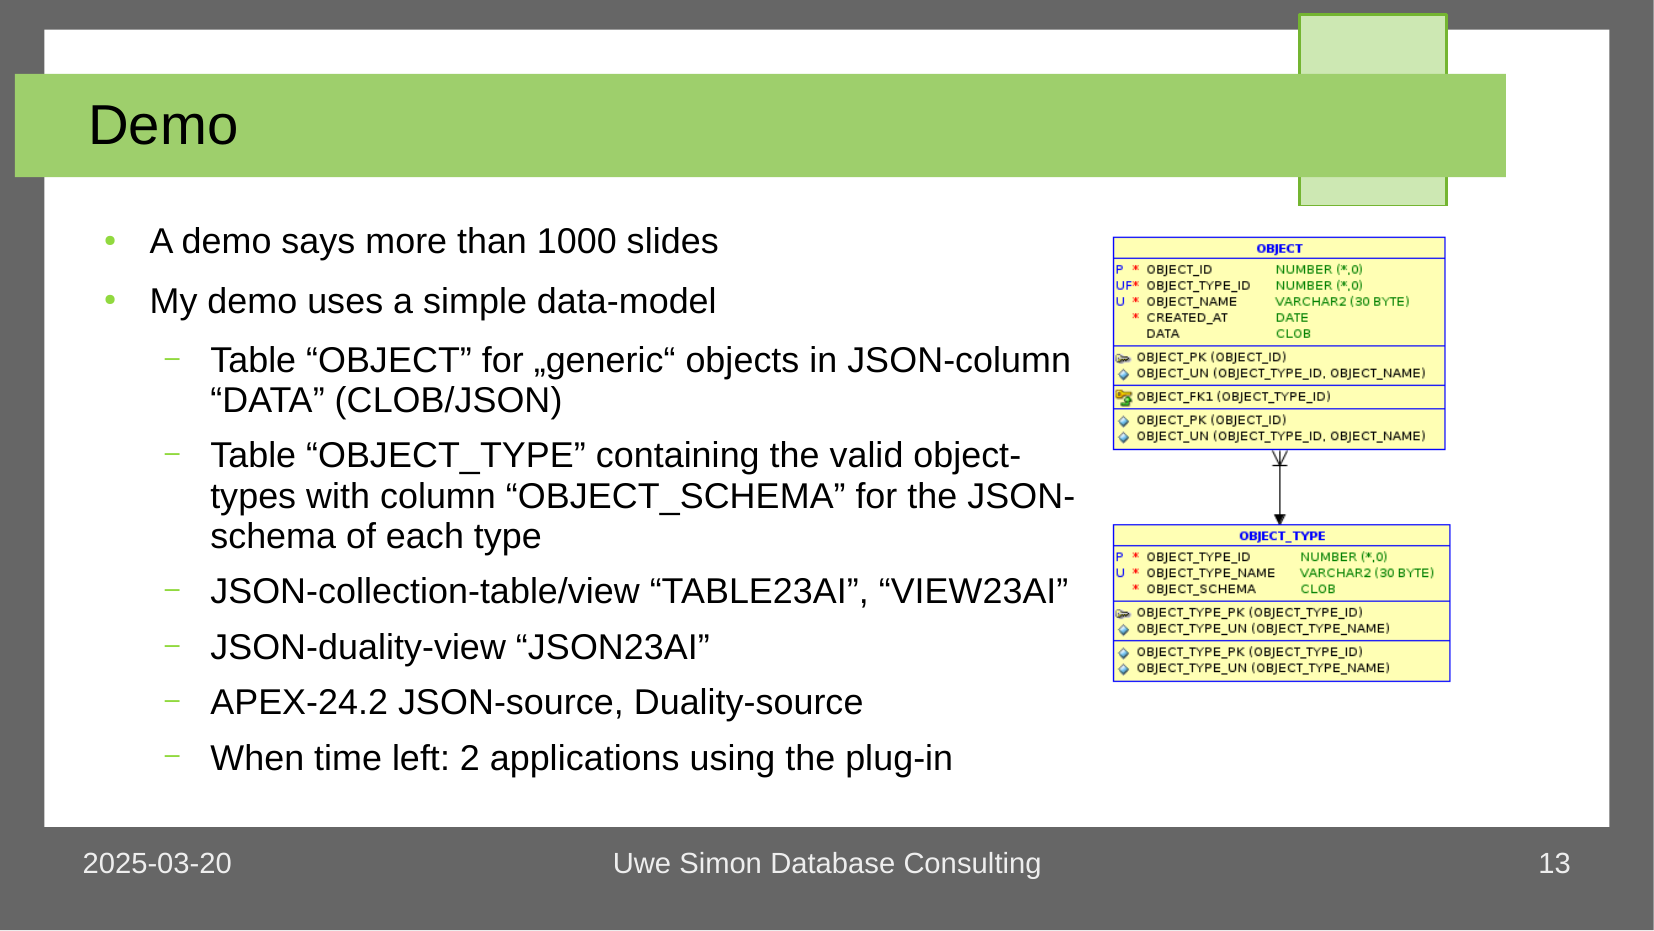

# Demo
A demo says more than 1000 slides
My demo uses a simple data-model
Table “OBJECT” for „generic“ objects in JSON-column “DATA” (CLOB/JSON)
Table “OBJECT_TYPE” containing the valid object-types with column “OBJECT_SCHEMA” for the JSON-schema of each type
JSON-collection-table/view “TABLE23AI”, “VIEW23AI”
JSON-duality-view “JSON23AI”
APEX-24.2 JSON-source, Duality-source
When time left: 2 applications using the plug-in
2024-04-24
Uwe Simon Database Consulting
13